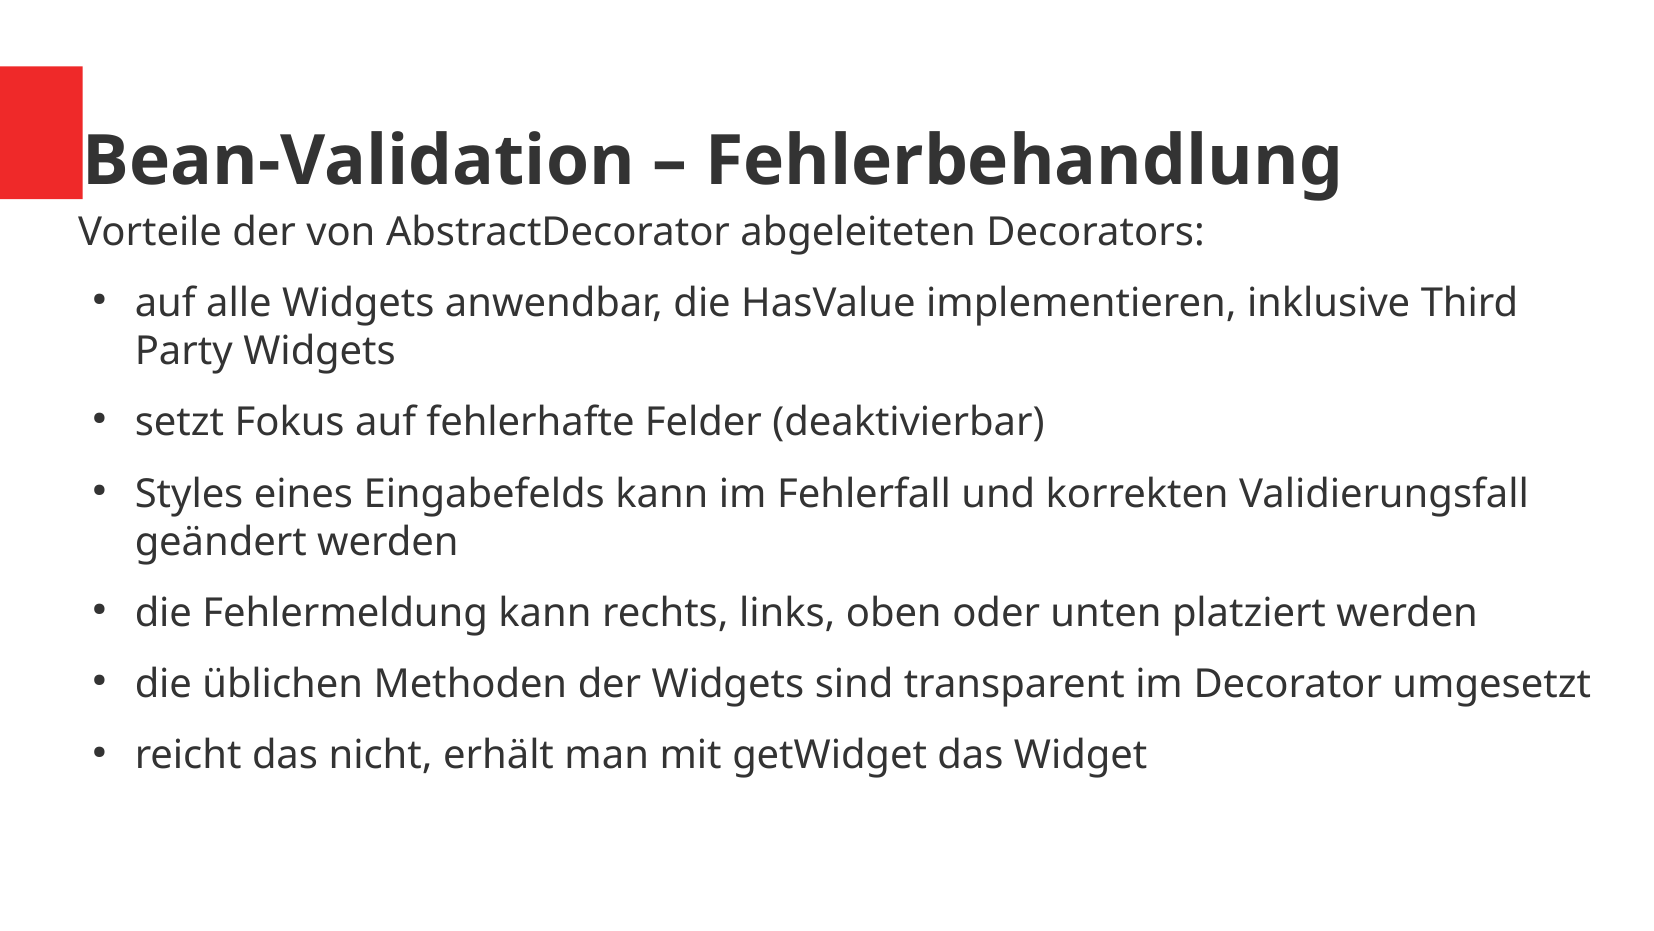

# Bean-Validation – Fehlerbehandlung
Vorteile der von AbstractDecorator abgeleiteten Decorators:
auf alle Widgets anwendbar, die HasValue implementieren, inklusive Third Party Widgets
setzt Fokus auf fehlerhafte Felder (deaktivierbar)
Styles eines Eingabefelds kann im Fehlerfall und korrekten Validierungsfall geändert werden
die Fehlermeldung kann rechts, links, oben oder unten platziert werden
die üblichen Methoden der Widgets sind transparent im Decorator umgesetzt
reicht das nicht, erhält man mit getWidget das Widget